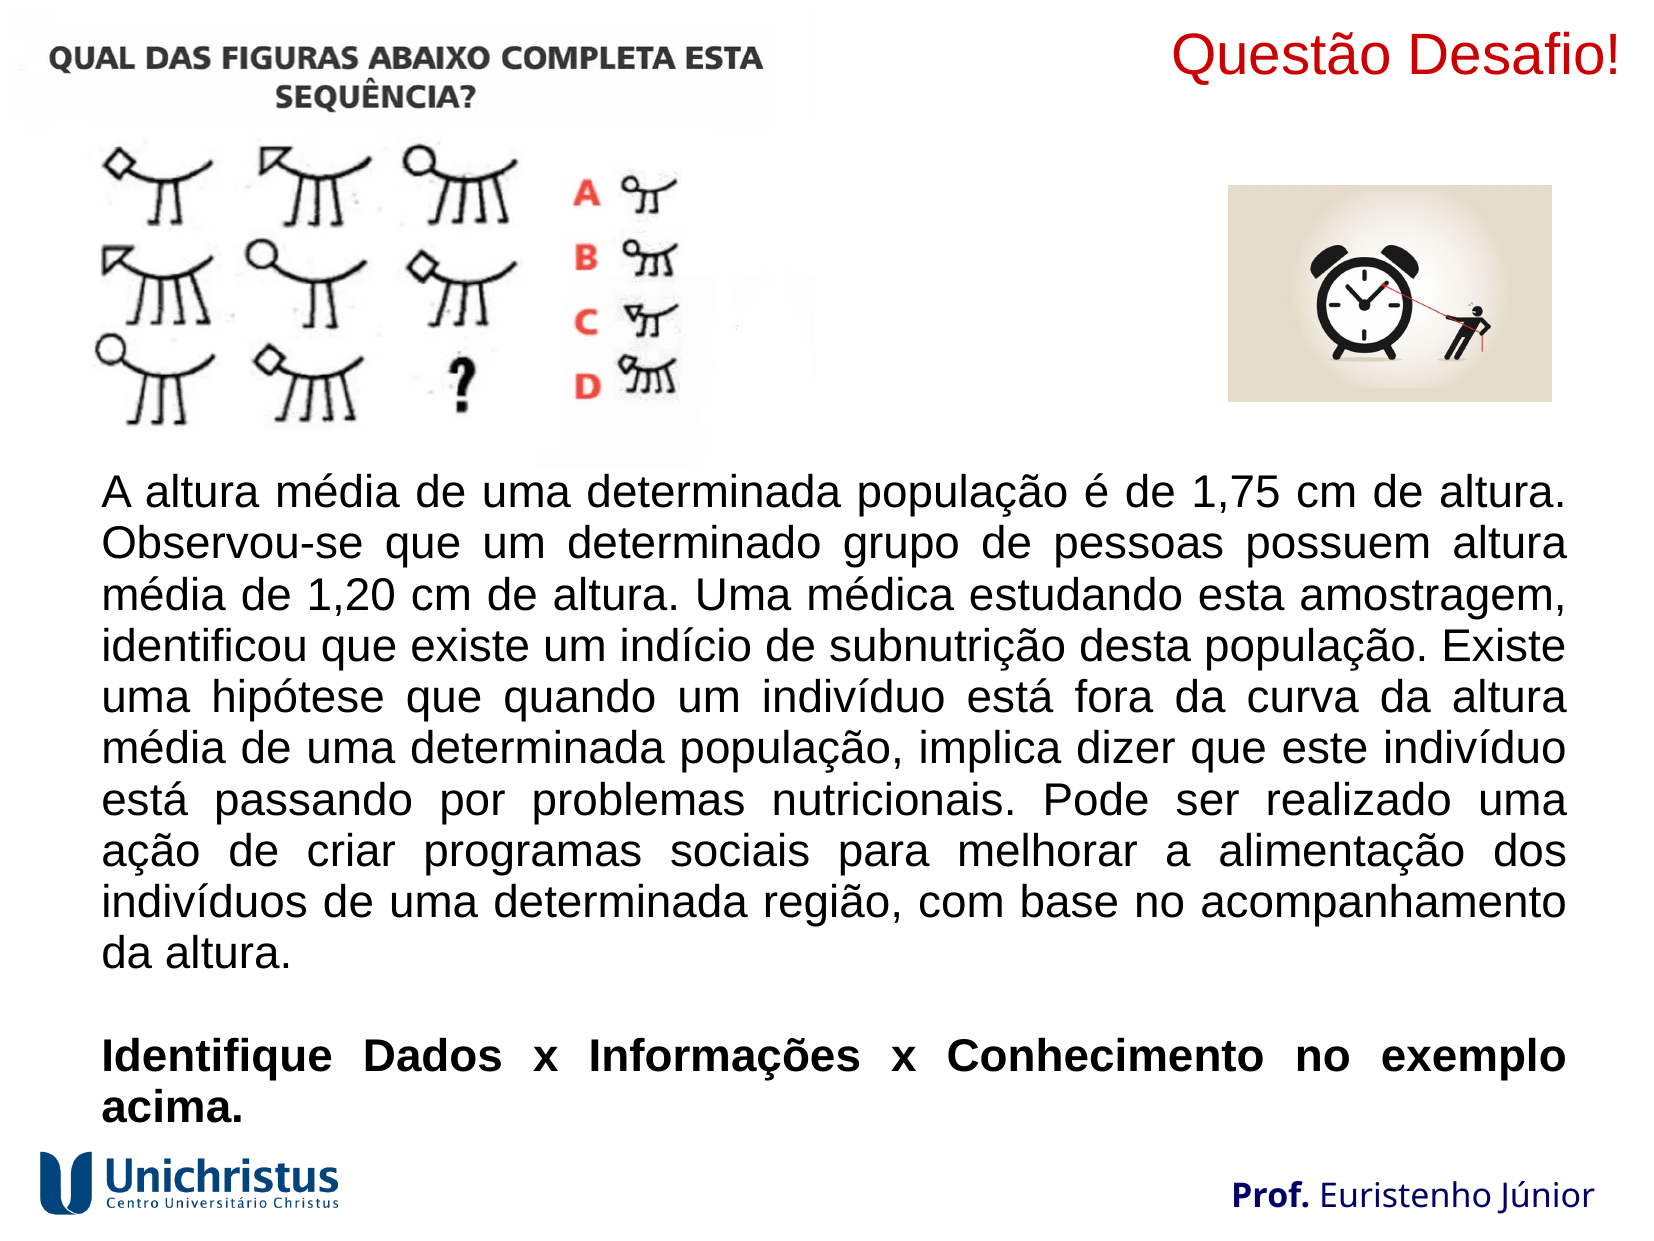

Questão Desafio!
A altura média de uma determinada população é de 1,75 cm de altura. Observou-se que um determinado grupo de pessoas possuem altura média de 1,20 cm de altura. Uma médica estudando esta amostragem, identificou que existe um indício de subnutrição desta população. Existe uma hipótese que quando um indivíduo está fora da curva da altura média de uma determinada população, implica dizer que este indivíduo está passando por problemas nutricionais. Pode ser realizado uma ação de criar programas sociais para melhorar a alimentação dos indivíduos de uma determinada região, com base no acompanhamento da altura.
Identifique Dados x Informações x Conhecimento no exemplo acima.
Prof. Euristenho Júnior